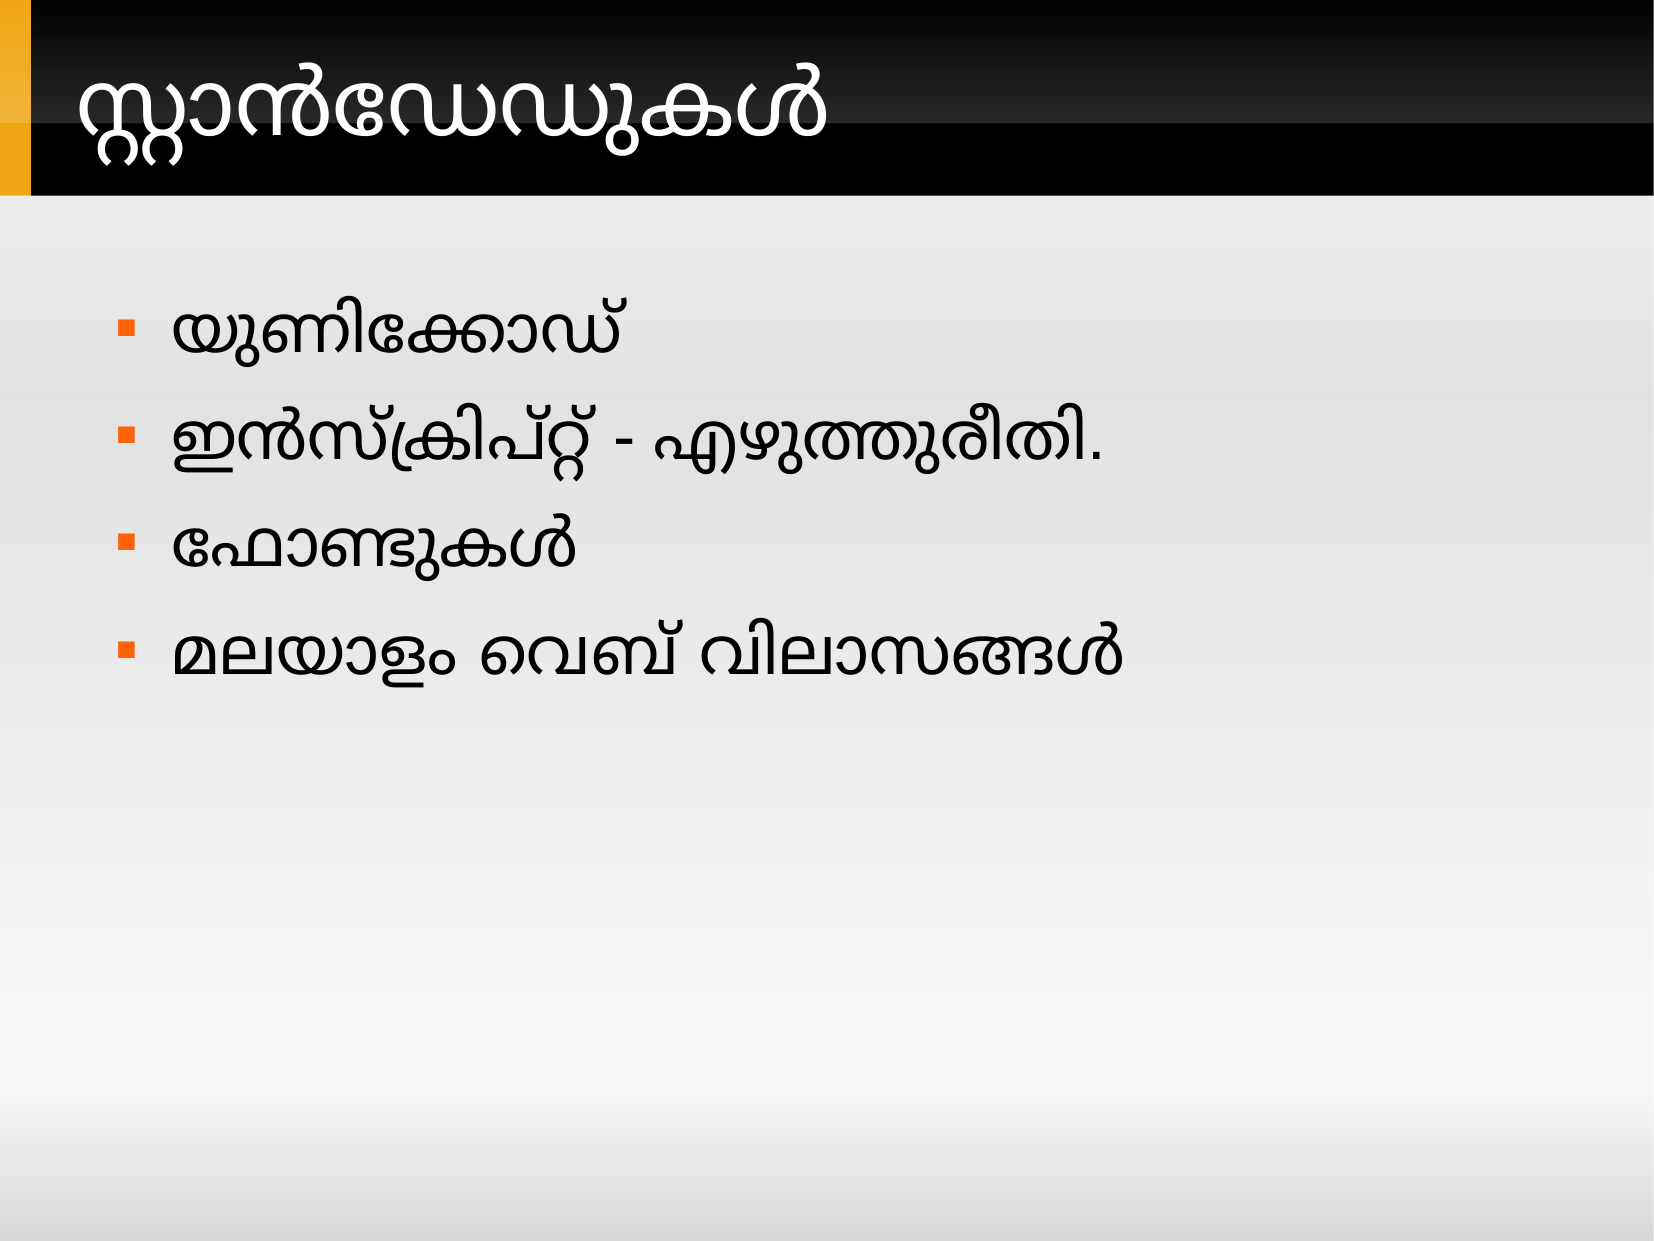

# സ്റ്റാന്‍ഡേഡുകള്‍
യുണിക്കോഡ്
ഇന്‍സ്ക്രിപ്റ്റ് - എഴുത്തുരീതി.
ഫോണ്ടുകള്‍
മലയാളം വെബ് വിലാസങ്ങള്‍